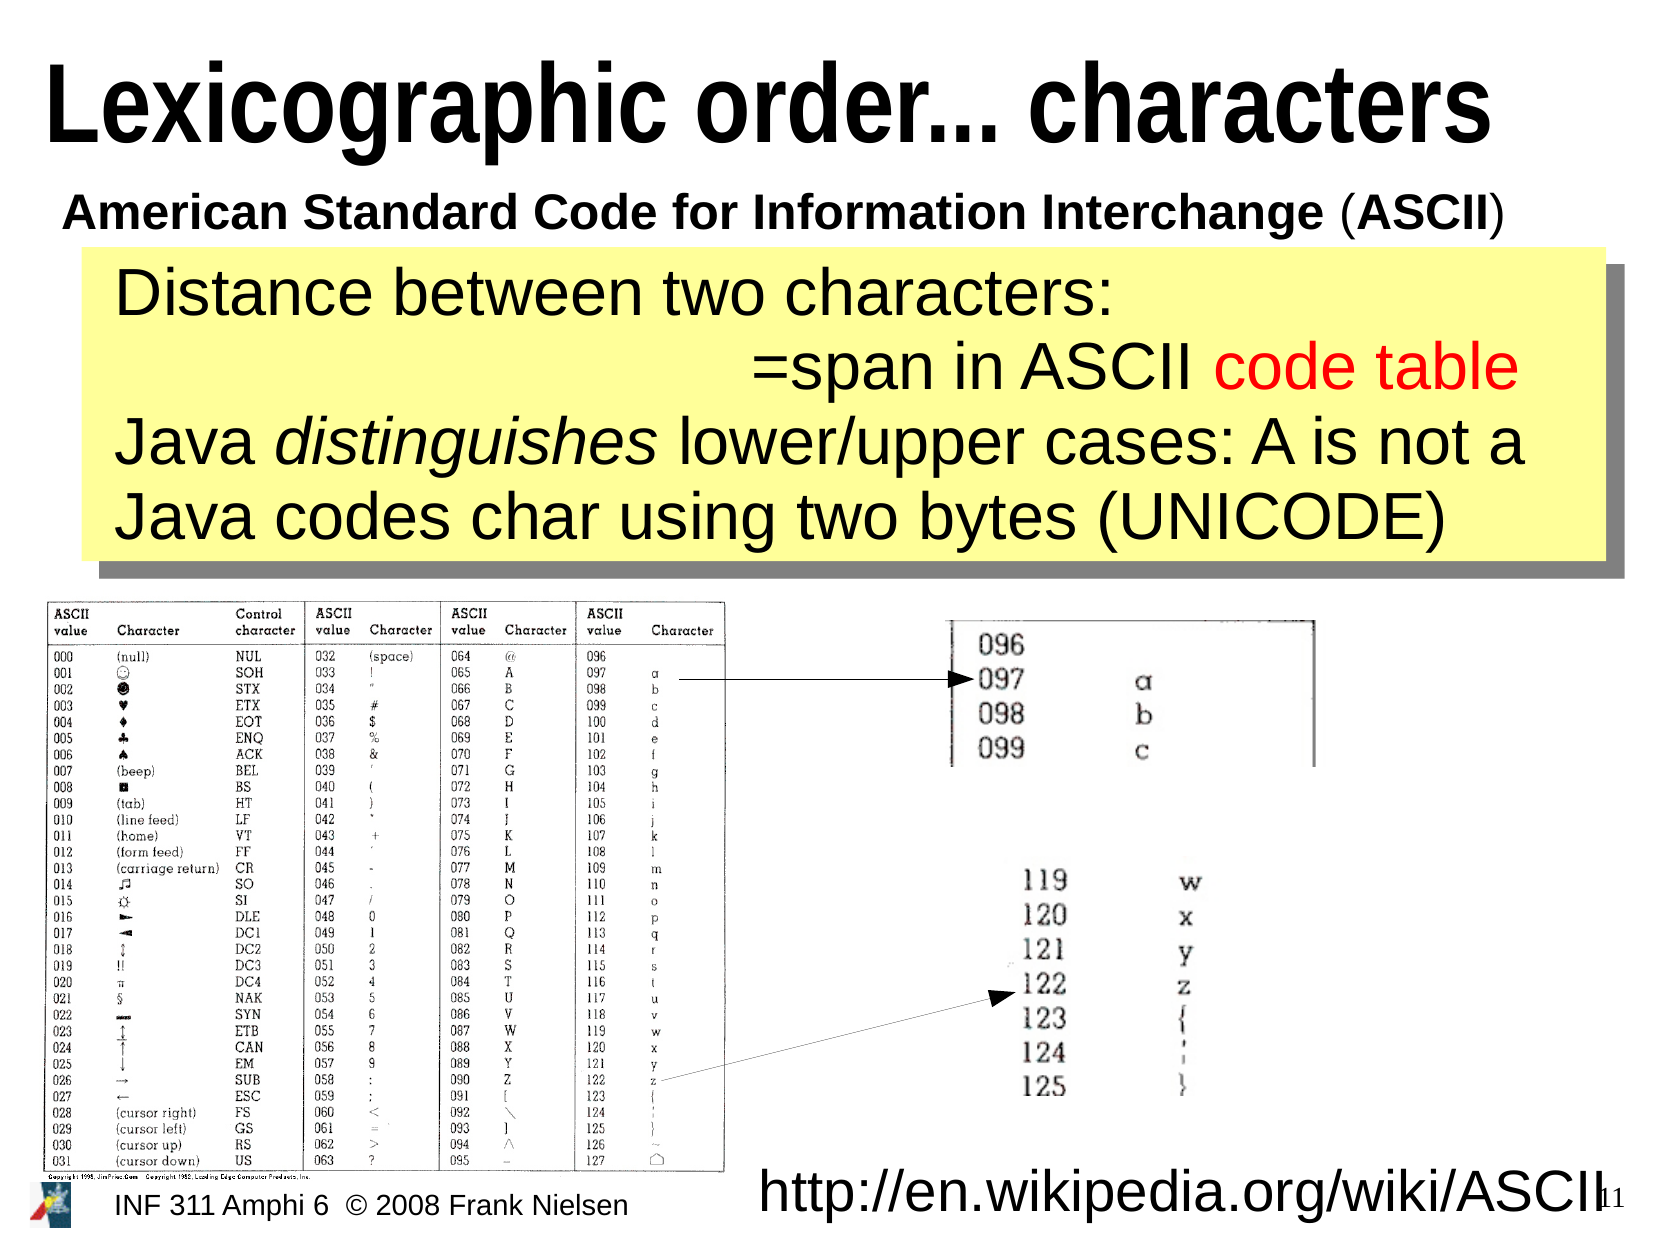

Lexicographic order... characters
American Standard Code for Information Interchange (ASCII)
 Distance between two characters:
						=span in ASCII code table
 Java distinguishes lower/upper cases: A is not a
 Java codes char using two bytes (UNICODE)
http://en.wikipedia.org/wiki/ASCII